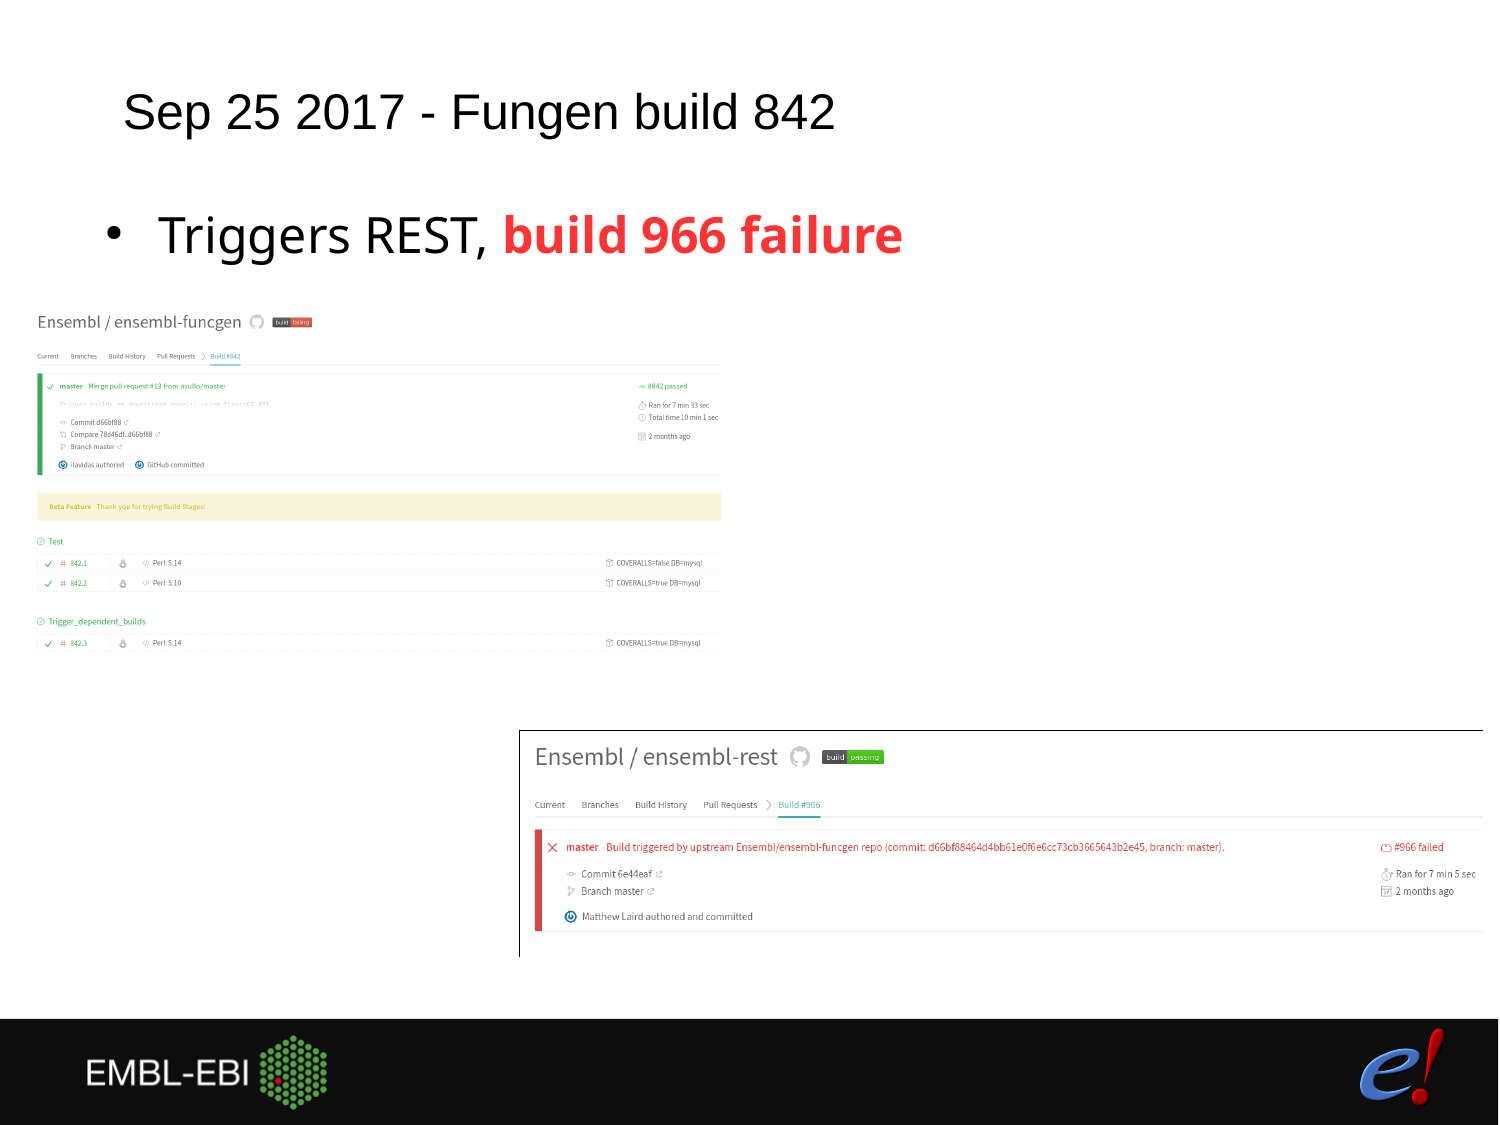

# Sep 25 2017 - Fungen build 842
Triggers REST, build 966 failure